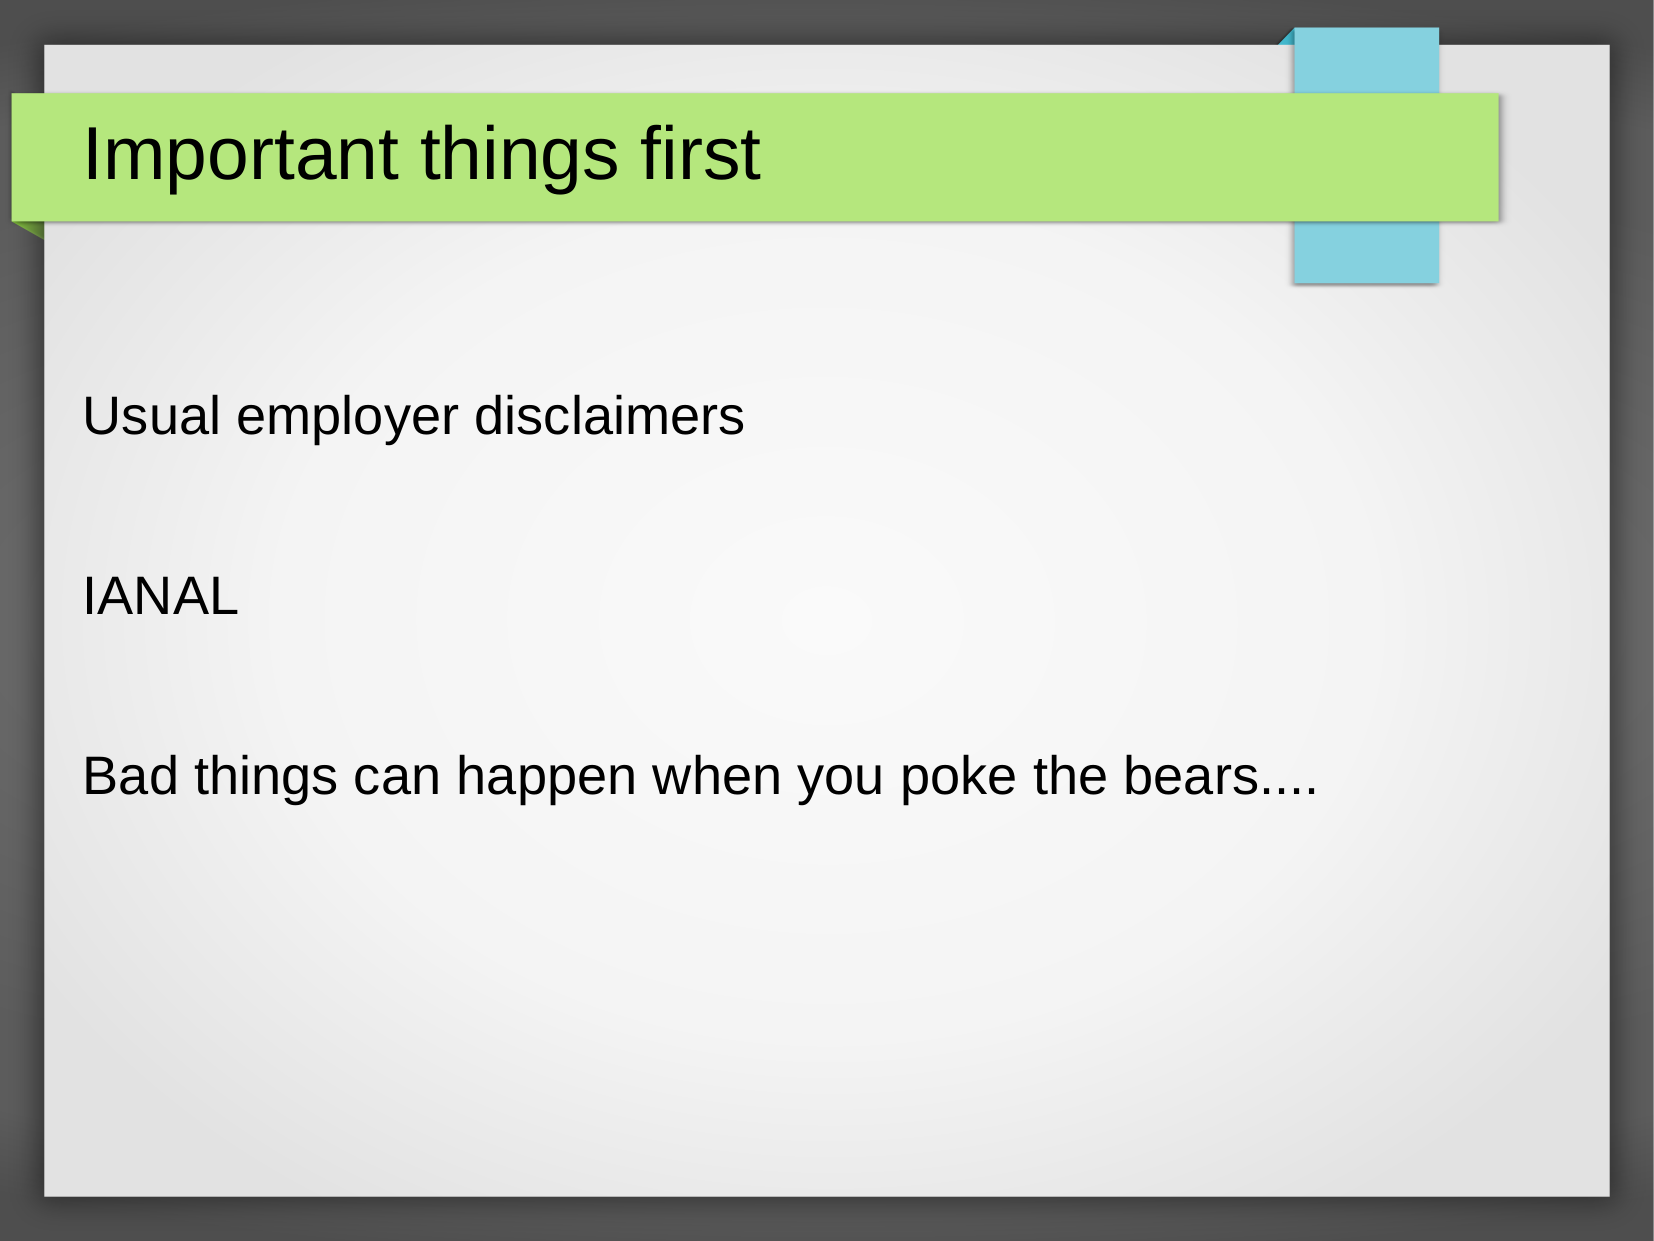

# Important things first
Usual employer disclaimers
IANAL
Bad things can happen when you poke the bears....